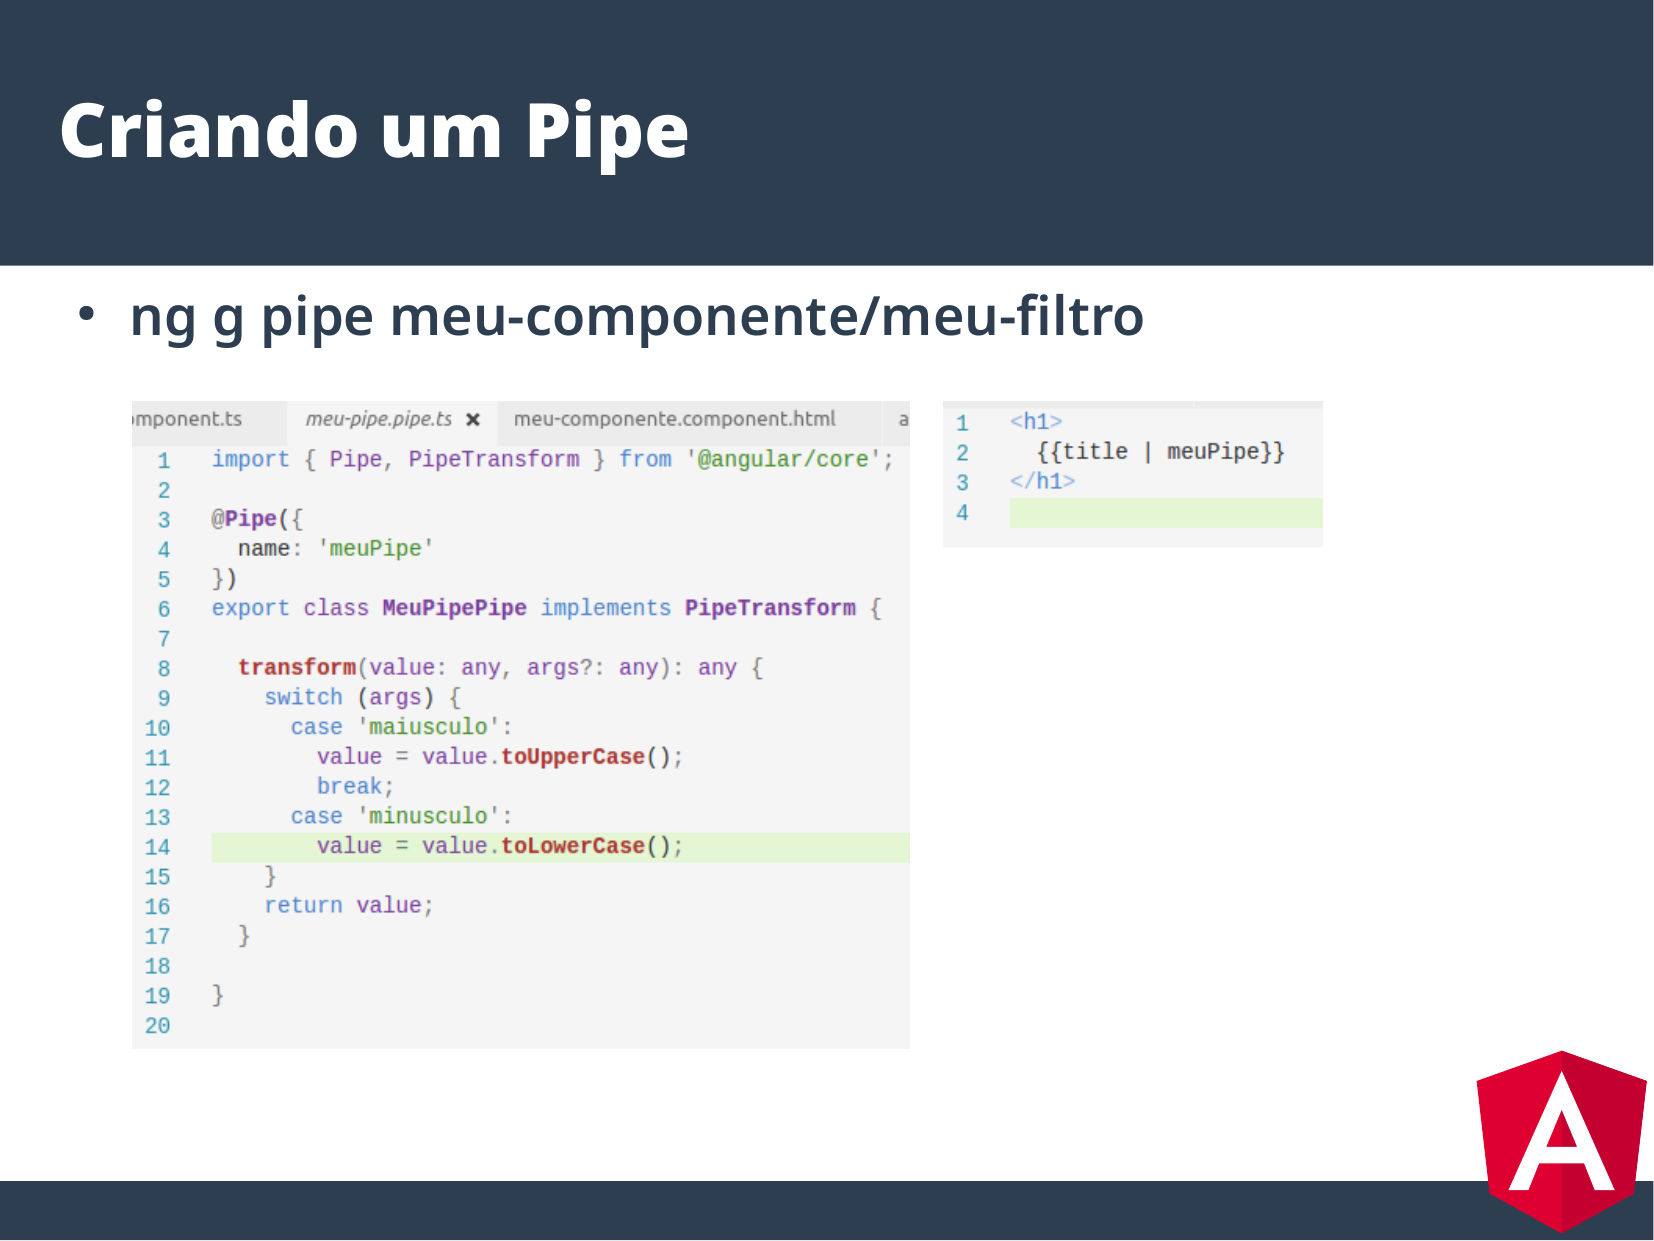

# Criando um Pipe
ng g pipe meu-componente/meu-filtro